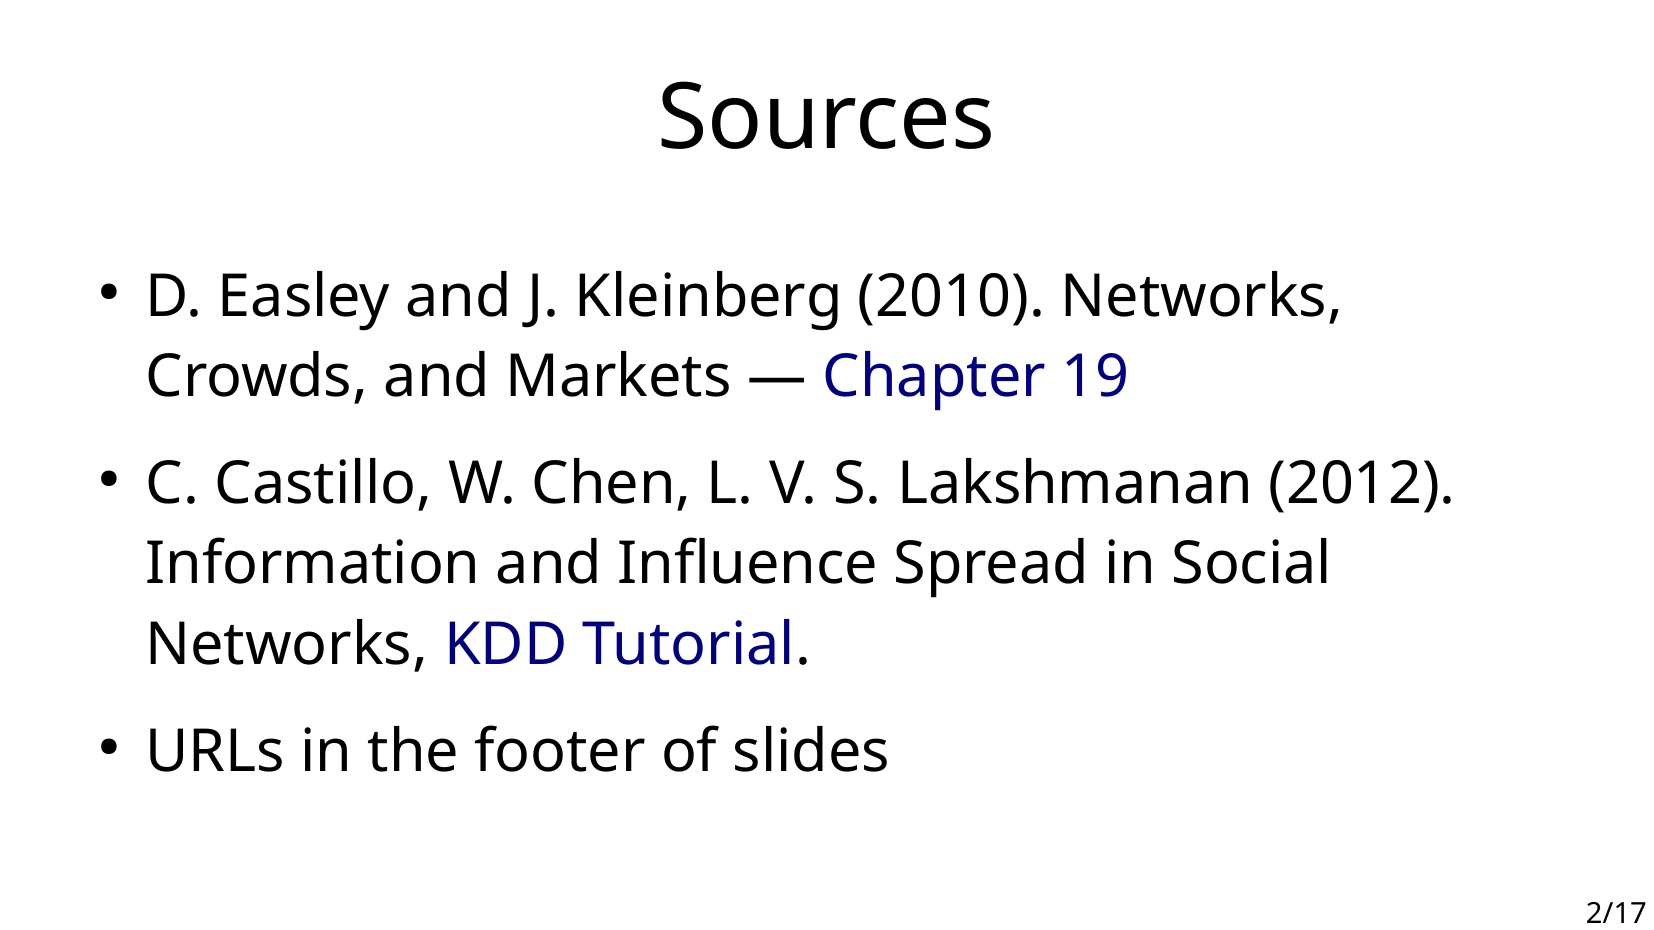

# Sources
D. Easley and J. Kleinberg (2010). Networks, Crowds, and Markets — Chapter 19
C. Castillo, W. Chen, L. V. S. Lakshmanan (2012). Information and Influence Spread in Social Networks, KDD Tutorial.
URLs in the footer of slides
2